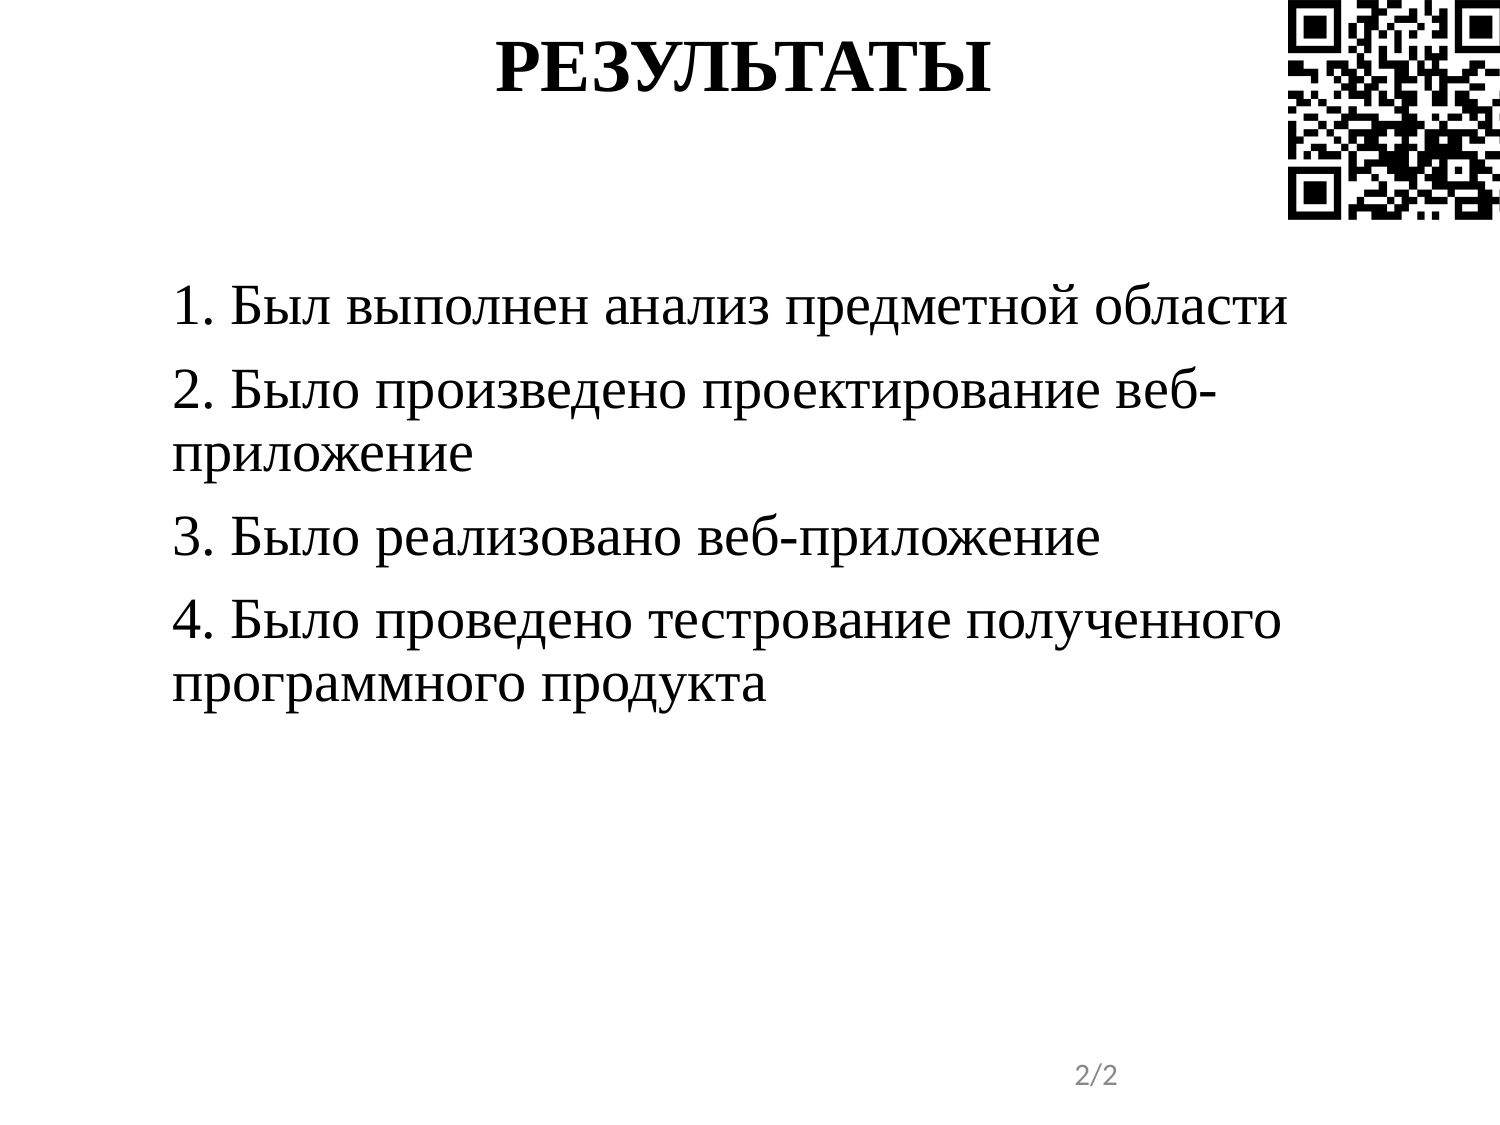

# РЕЗУЛЬТАТЫ
1. Был выполнен анализ предметной области
2. Было произведено проектирование веб-приложение
3. Было реализовано веб-приложение
4. Было проведено тестрование полученного программного продукта
2/2